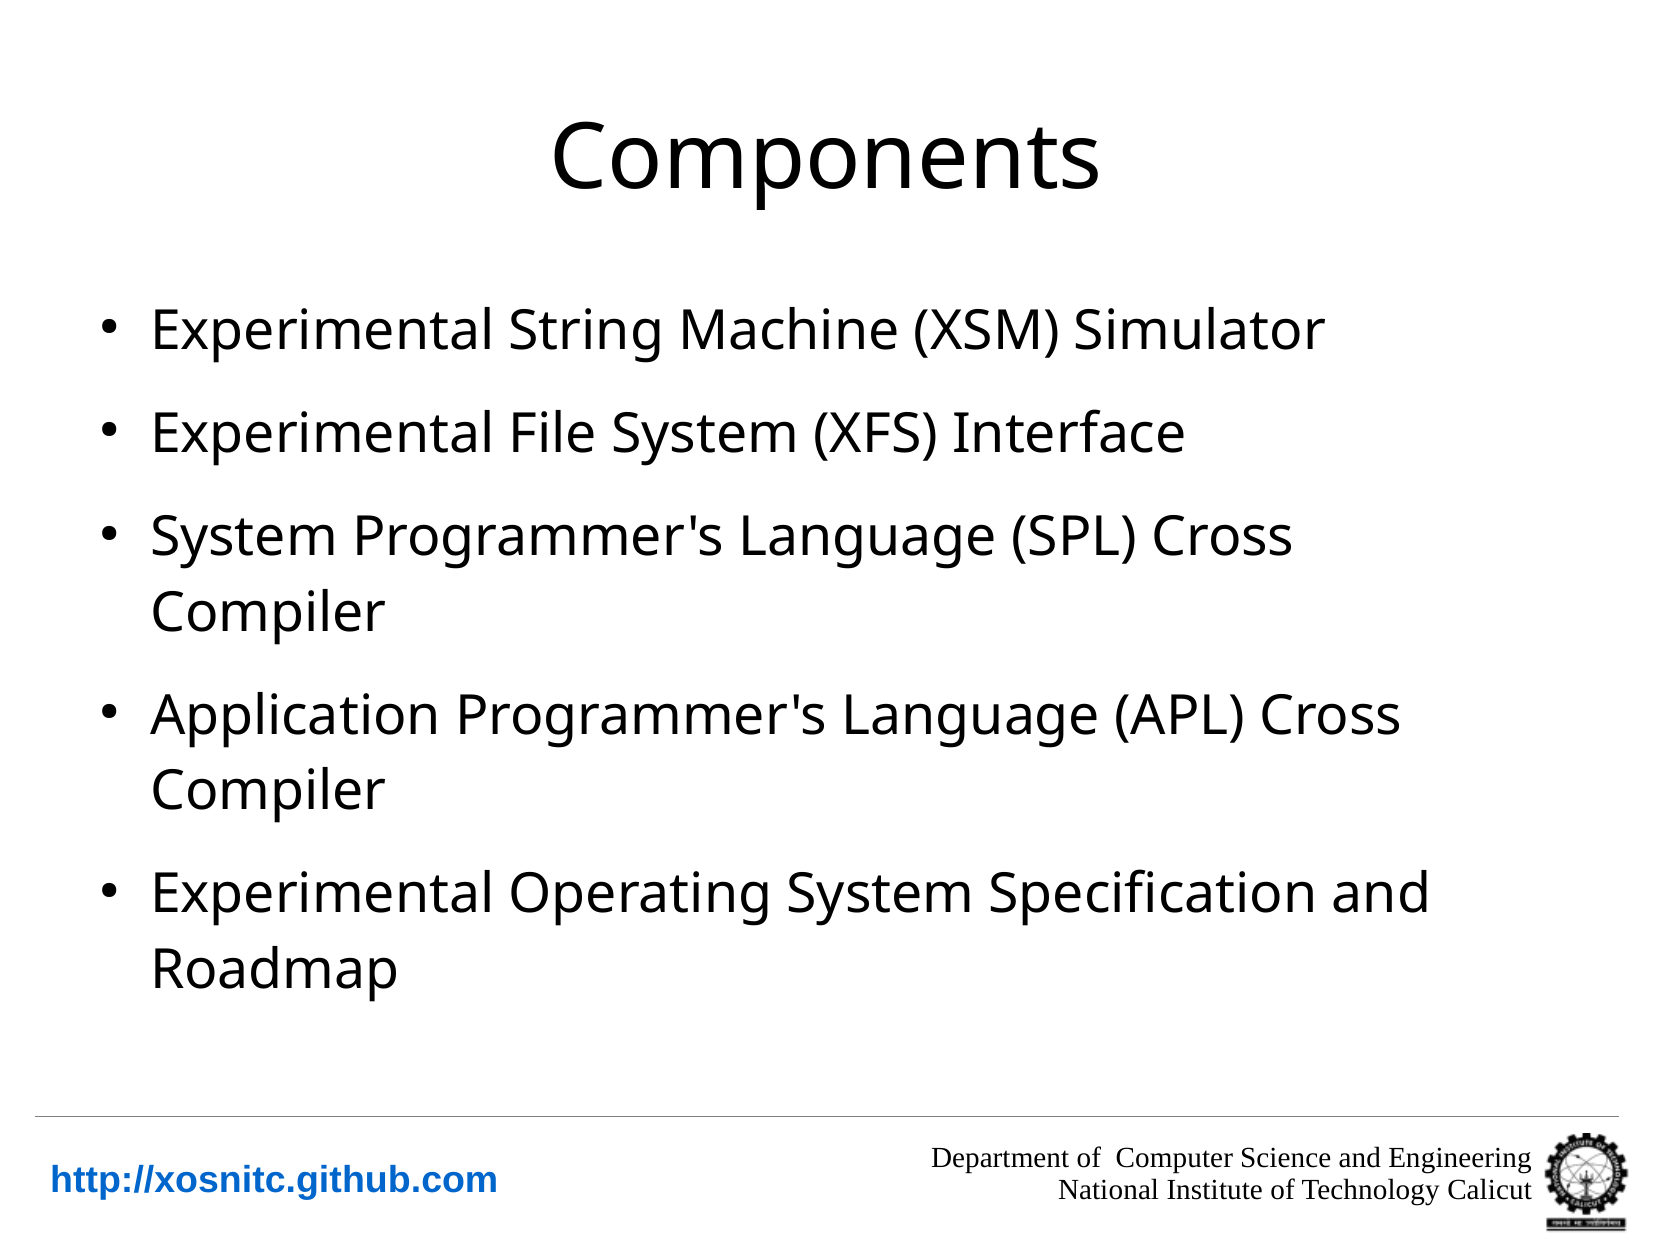

# Components
Experimental String Machine (XSM) Simulator
Experimental File System (XFS) Interface
System Programmer's Language (SPL) Cross Compiler
Application Programmer's Language (APL) Cross Compiler
Experimental Operating System Specification and Roadmap